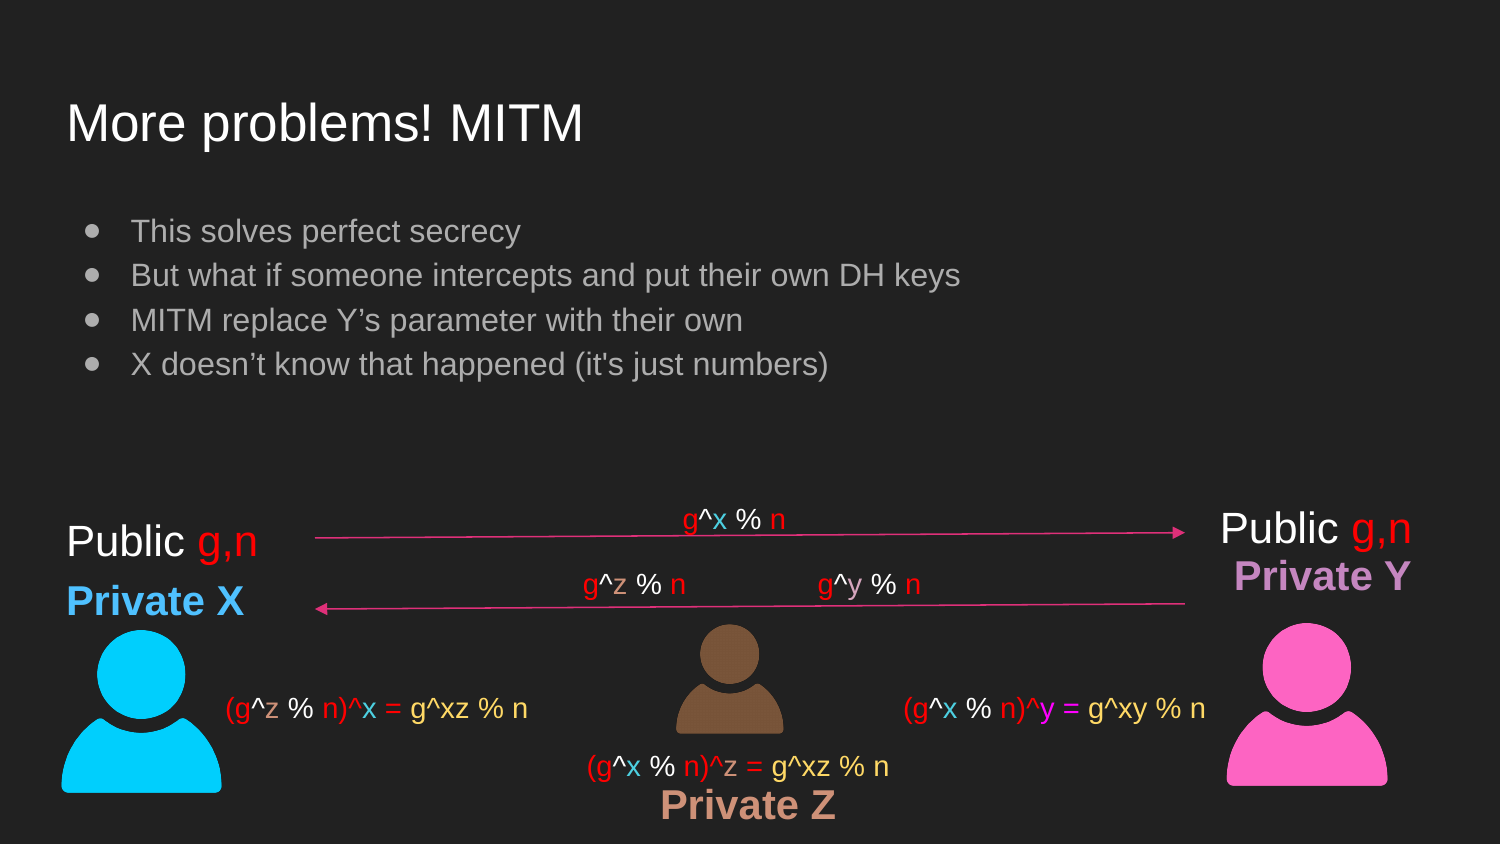

# More problems! MITM
This solves perfect secrecy
But what if someone intercepts and put their own DH keys
MITM replace Y’s parameter with their own
X doesn’t know that happened (it's just numbers)
g^x % n
Public g,n
Public g,n
Private Y
g^z % n
g^y % n
Private X
(g^z % n)^x = g^xz % n
(g^x % n)^y = g^xy % n
(g^x % n)^z = g^xz % n
Private Z